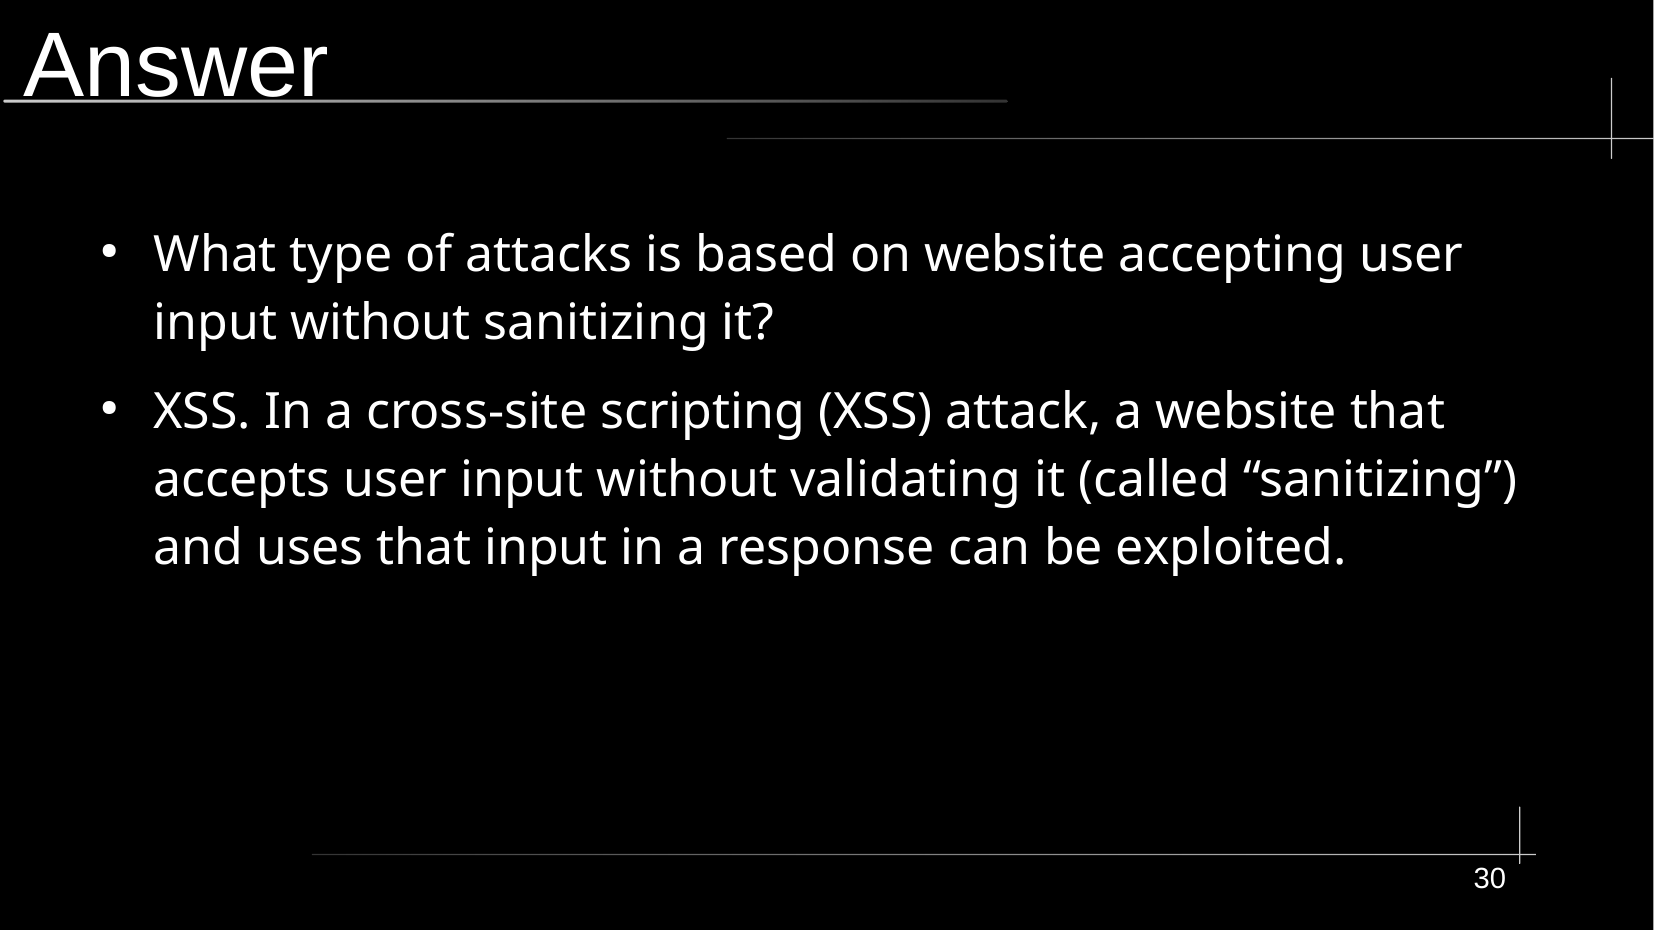

# Answer
What type of attacks is based on website accepting user input without sanitizing it?
XSS. In a cross-site scripting (XSS) attack, a website that accepts user input without validating it (called “sanitizing”) and uses that input in a response can be exploited.
30